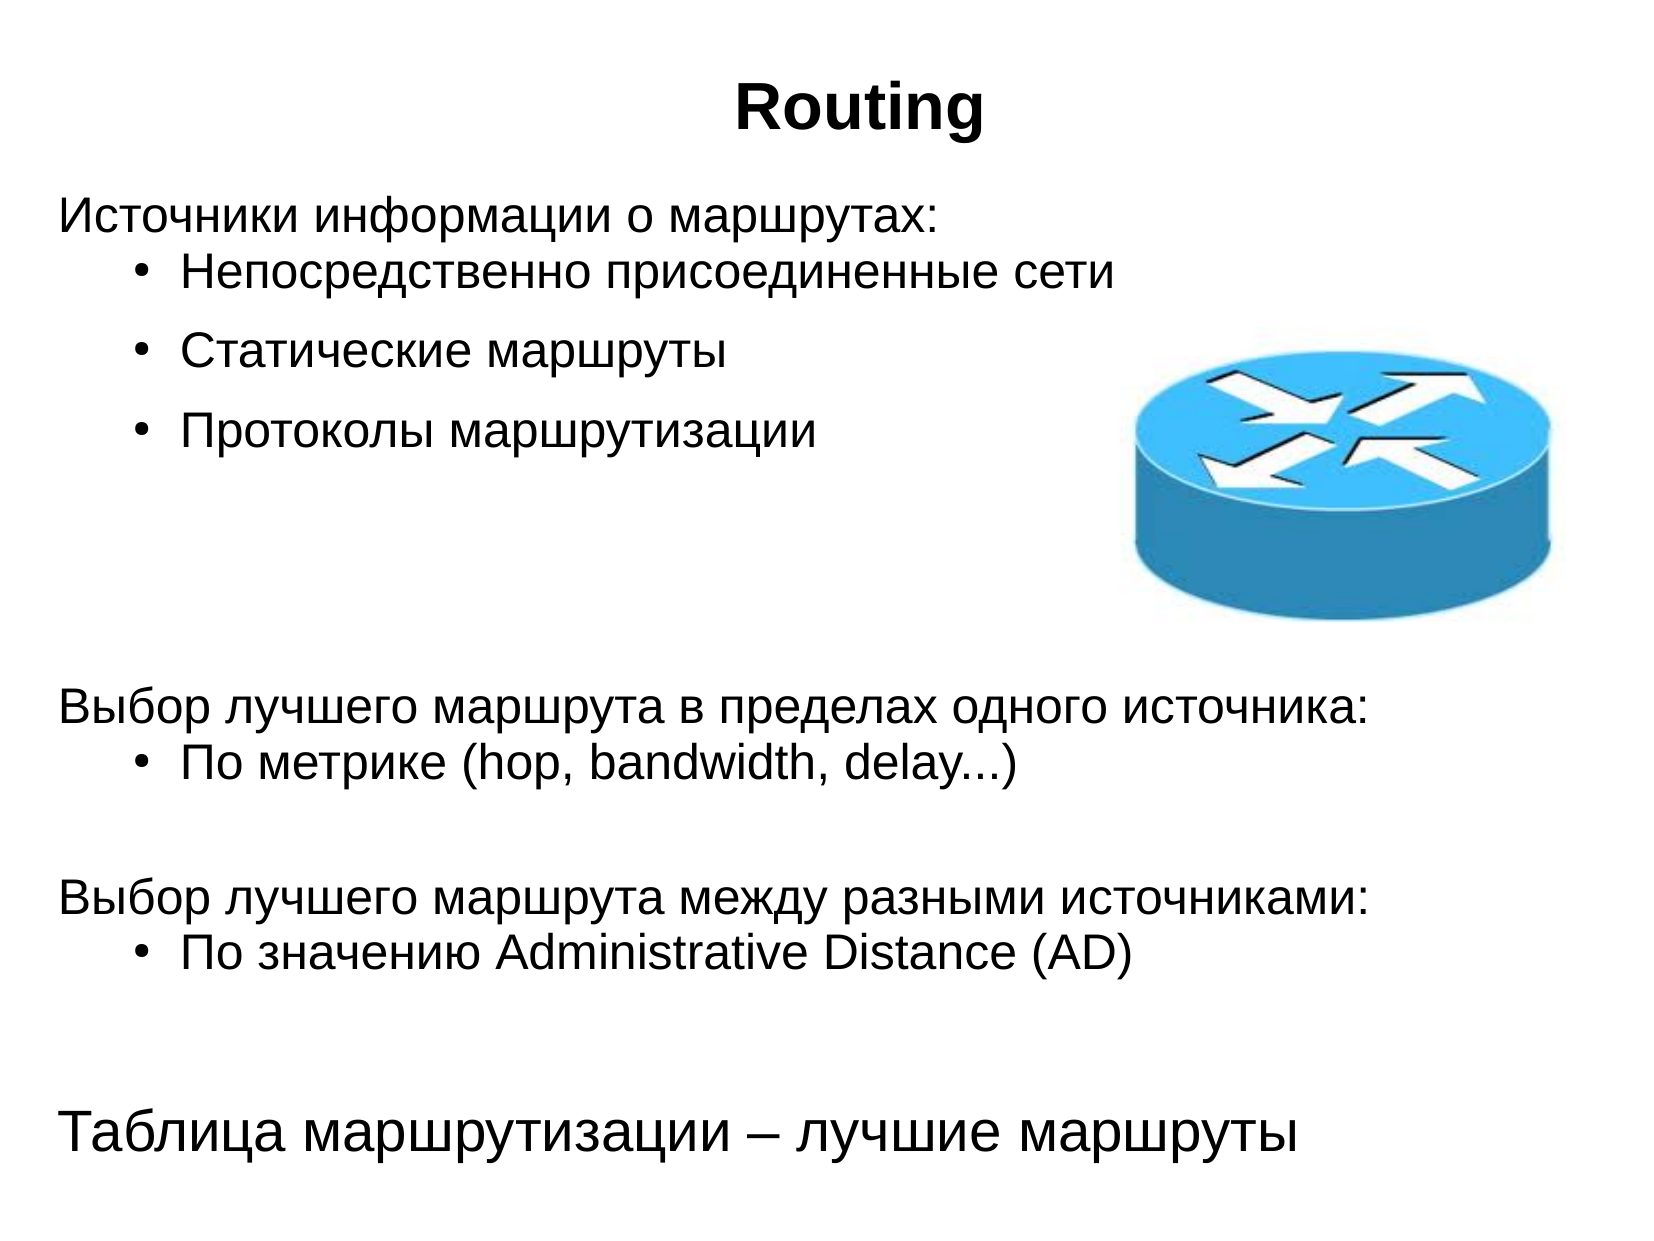

Routing
# Источники информации о маршрутах:
Непосредственно присоединенные сети
Статические маршруты
Протоколы маршрутизации
Выбор лучшего маршрута в пределах одного источника:
По метрике (hop, bandwidth, delay...)
Выбор лучшего маршрута между разными источниками:
По значению Administrative Distance (AD)
Таблица маршрутизации – лучшие маршруты